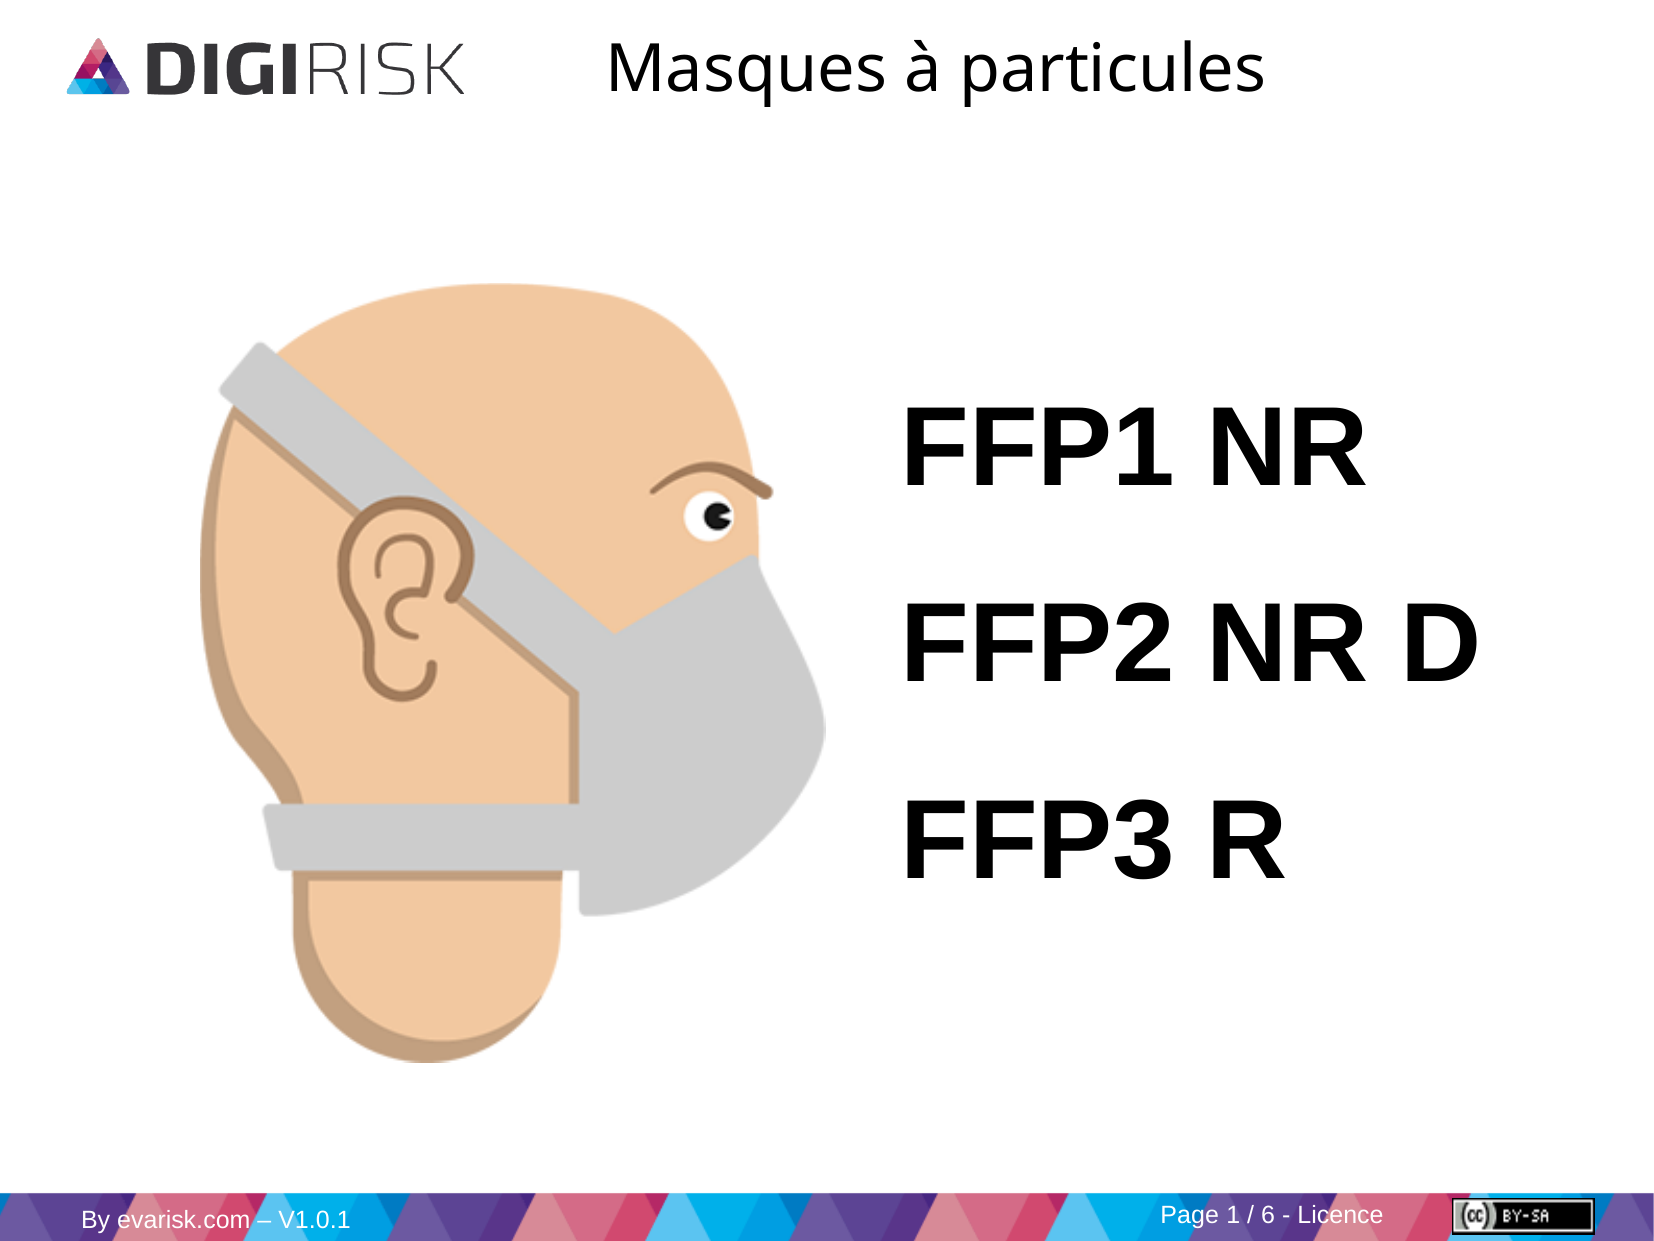

# Masques à particules
FFP1 NR
FFP2 NR D
FFP3 R